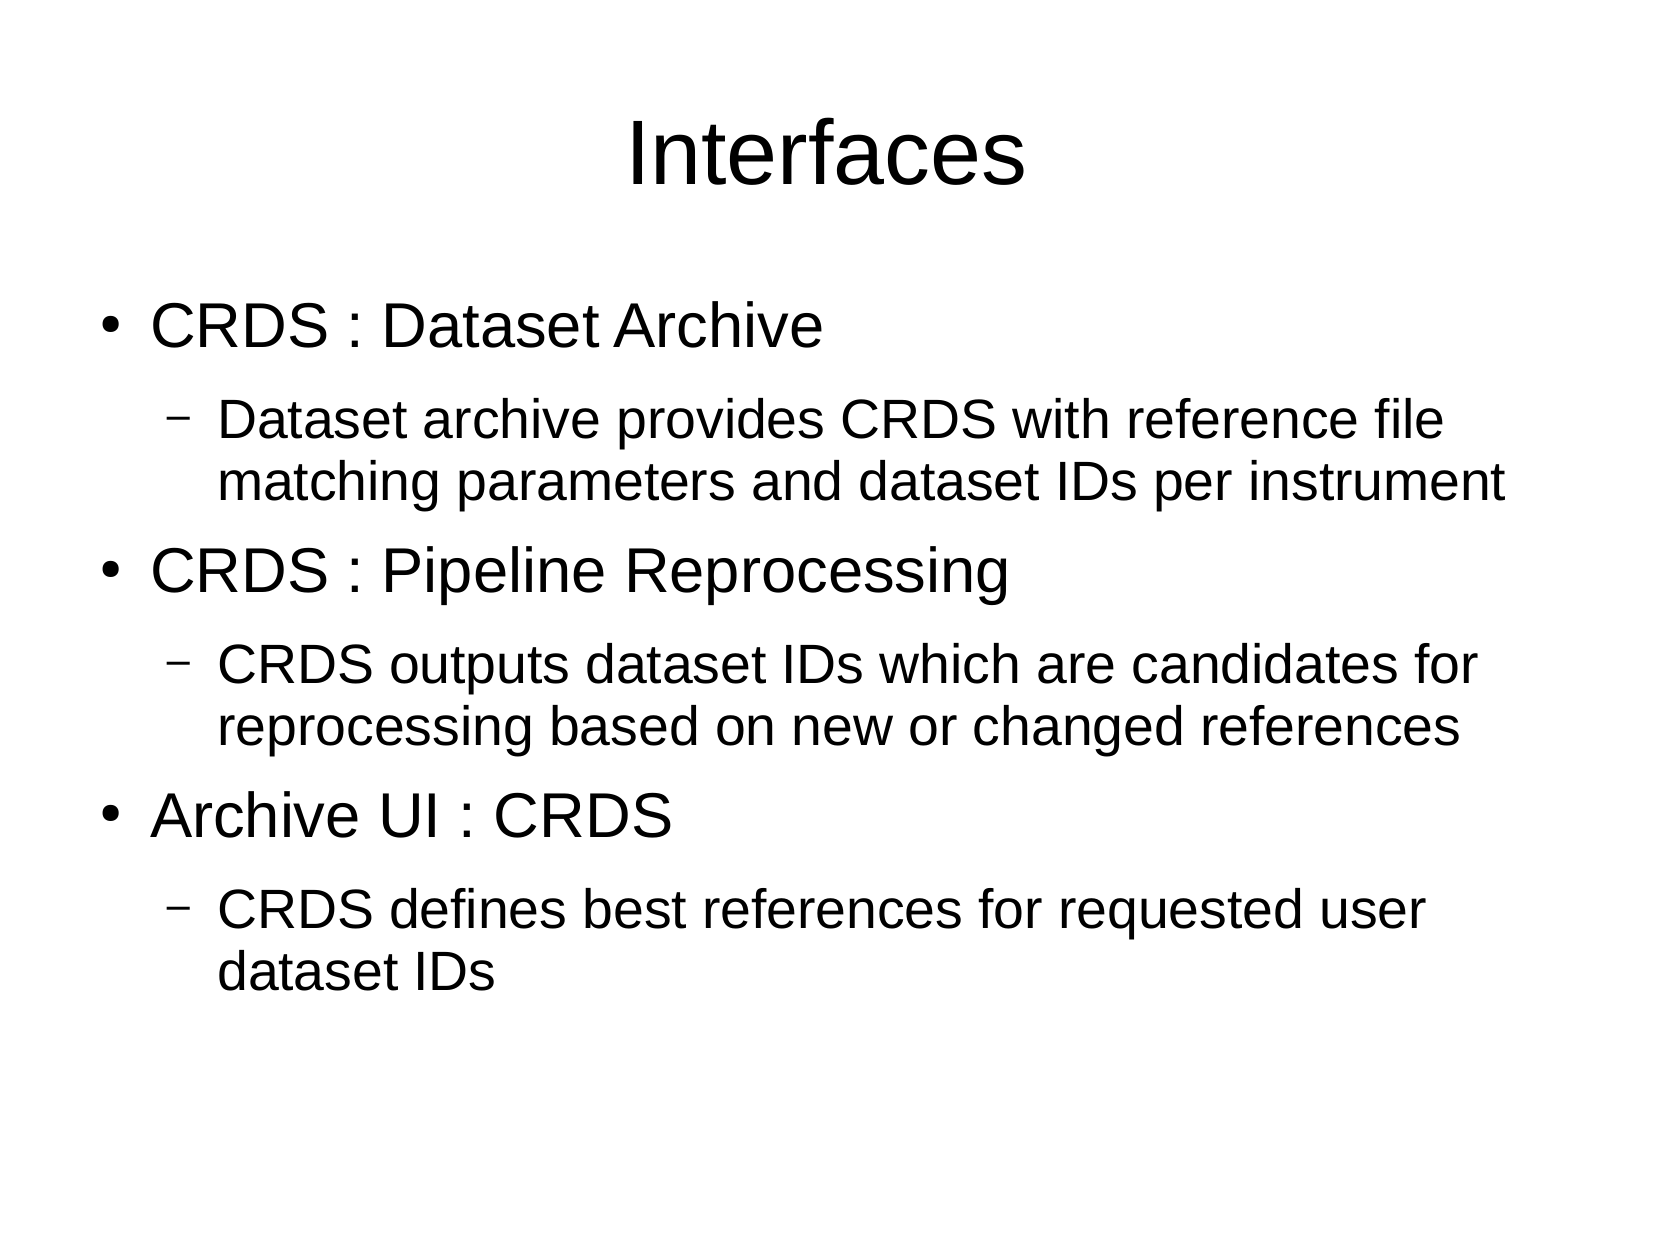

# Interfaces
CRDS : Dataset Archive
Dataset archive provides CRDS with reference file matching parameters and dataset IDs per instrument
CRDS : Pipeline Reprocessing
CRDS outputs dataset IDs which are candidates for reprocessing based on new or changed references
Archive UI : CRDS
CRDS defines best references for requested user dataset IDs